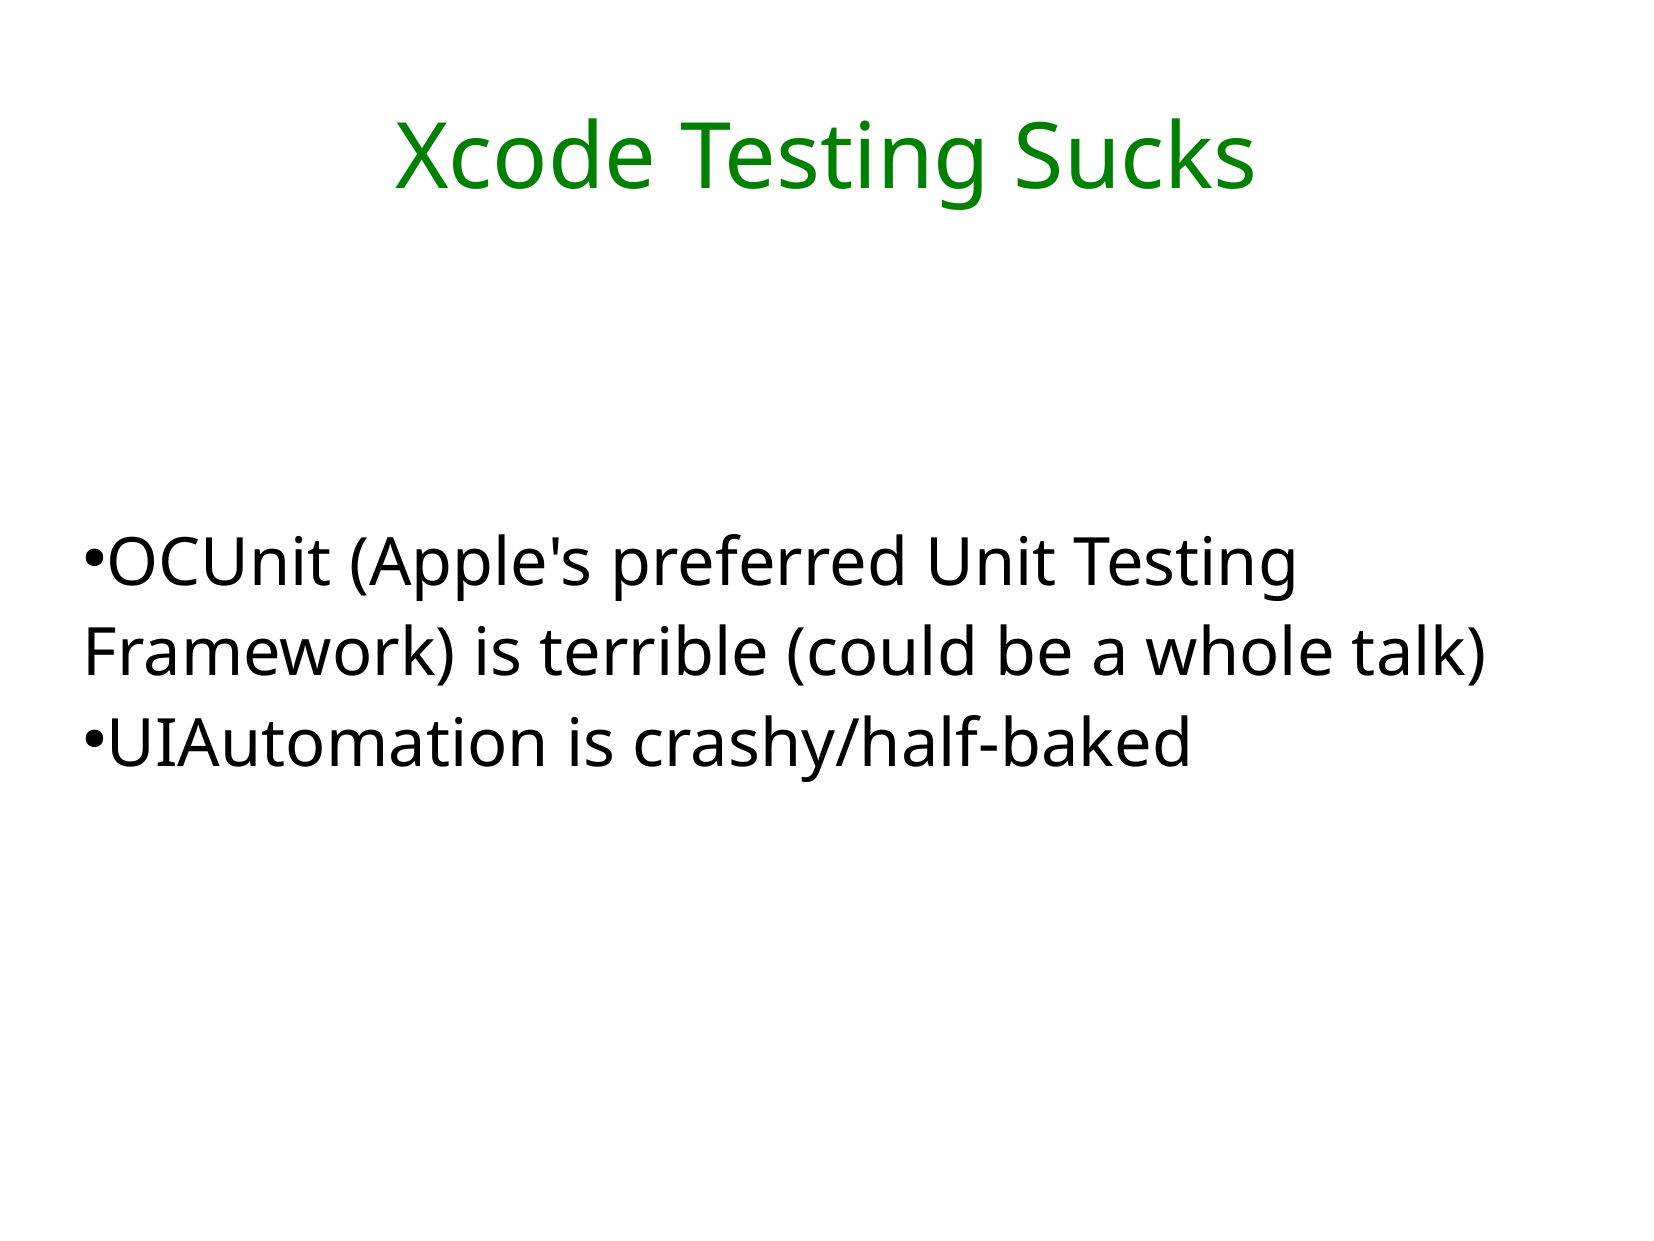

# Xcode Testing Sucks
OCUnit (Apple's preferred Unit Testing Framework) is terrible (could be a whole talk)
UIAutomation is crashy/half-baked